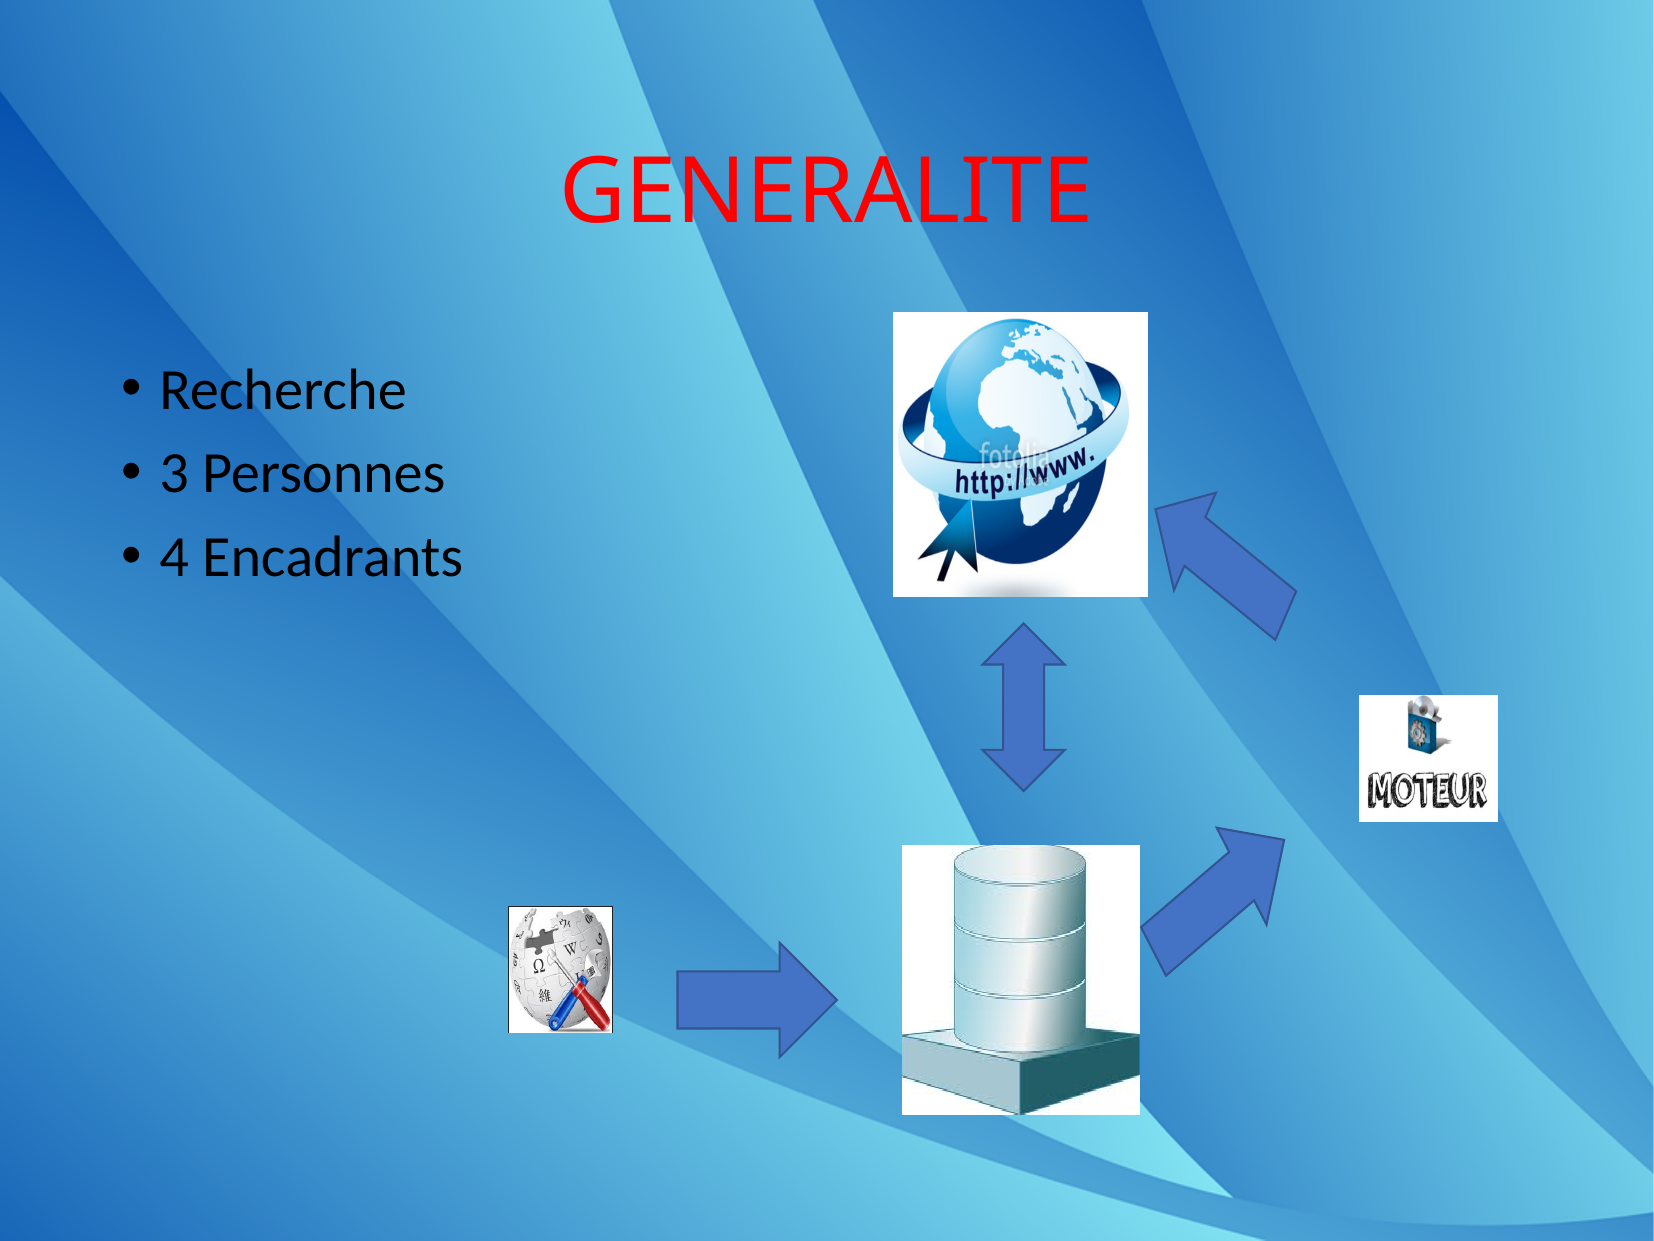

# GENERALITE
Recherche
3 Personnes
4 Encadrants